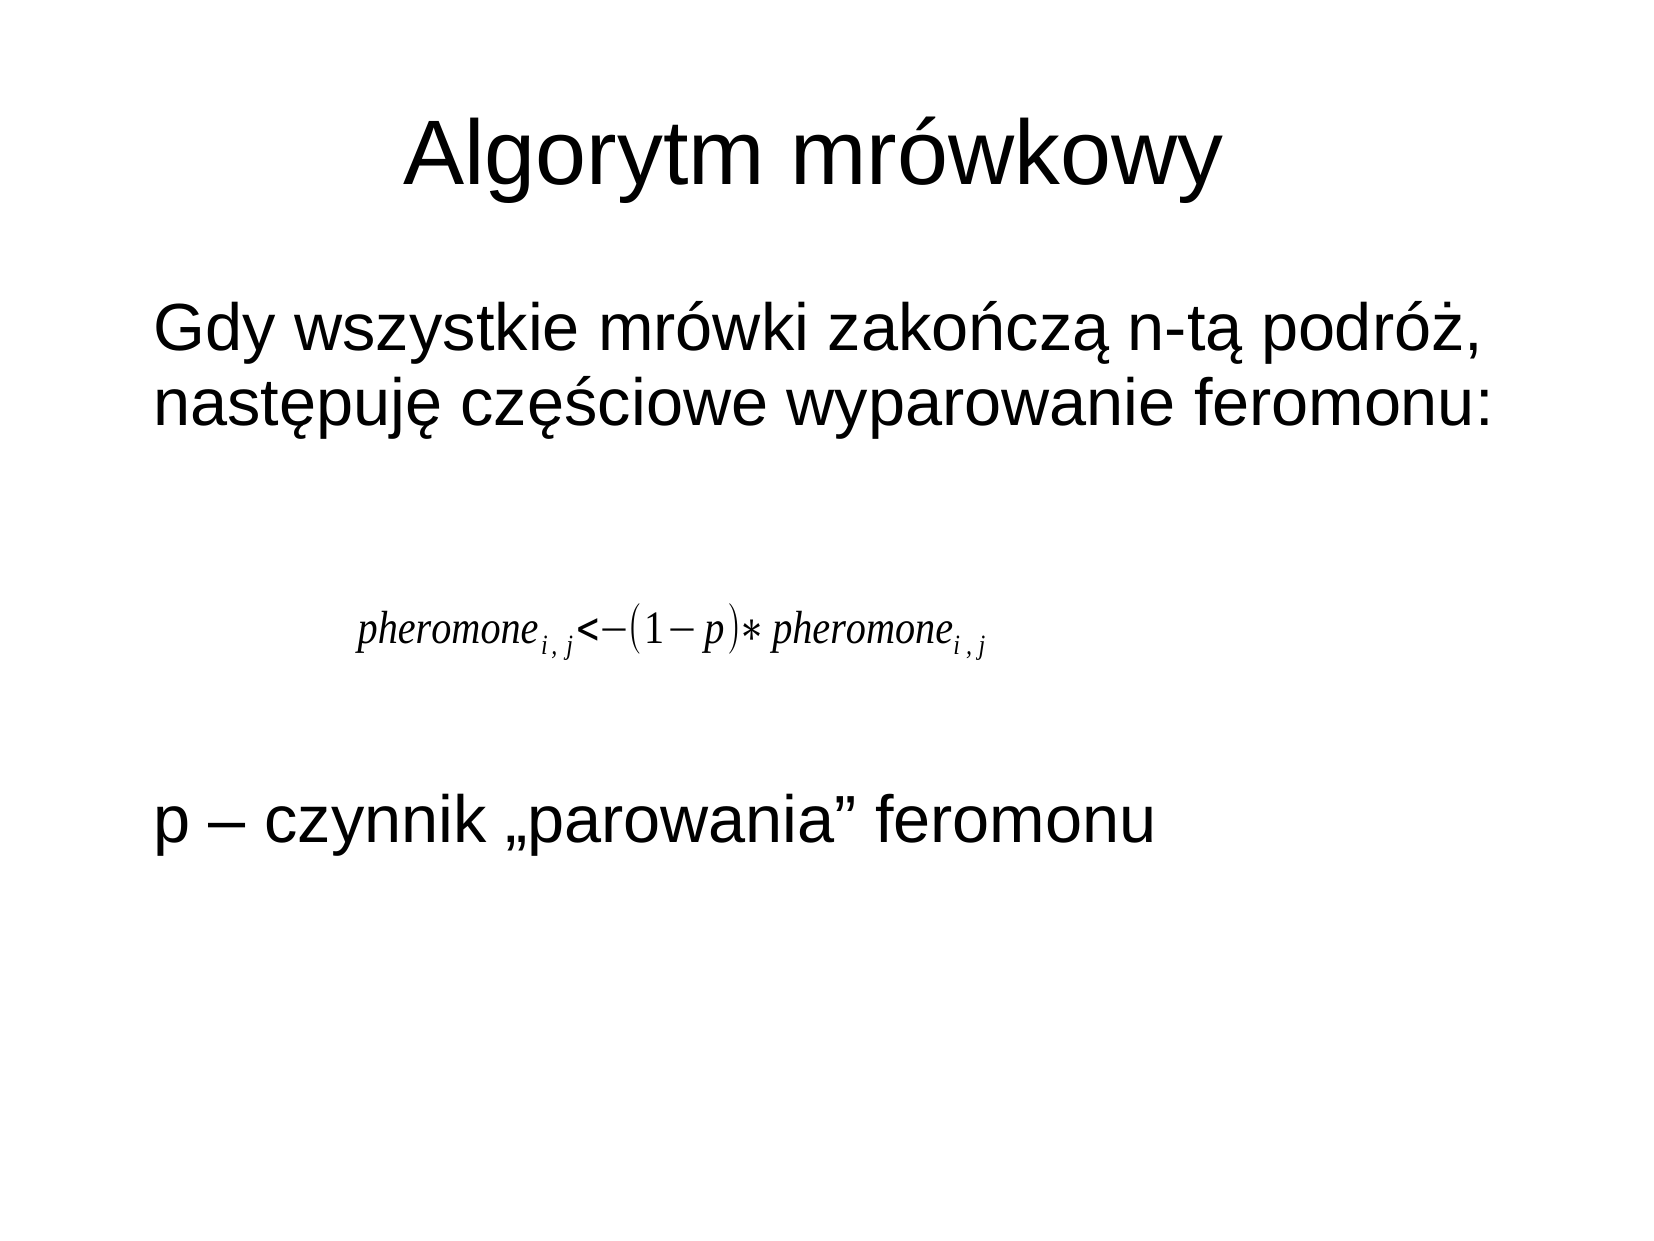

# Algorytm mrówkowy
Gdy wszystkie mrówki zakończą n-tą podróż, następuję częściowe wyparowanie feromonu:
p – czynnik „parowania” feromonu